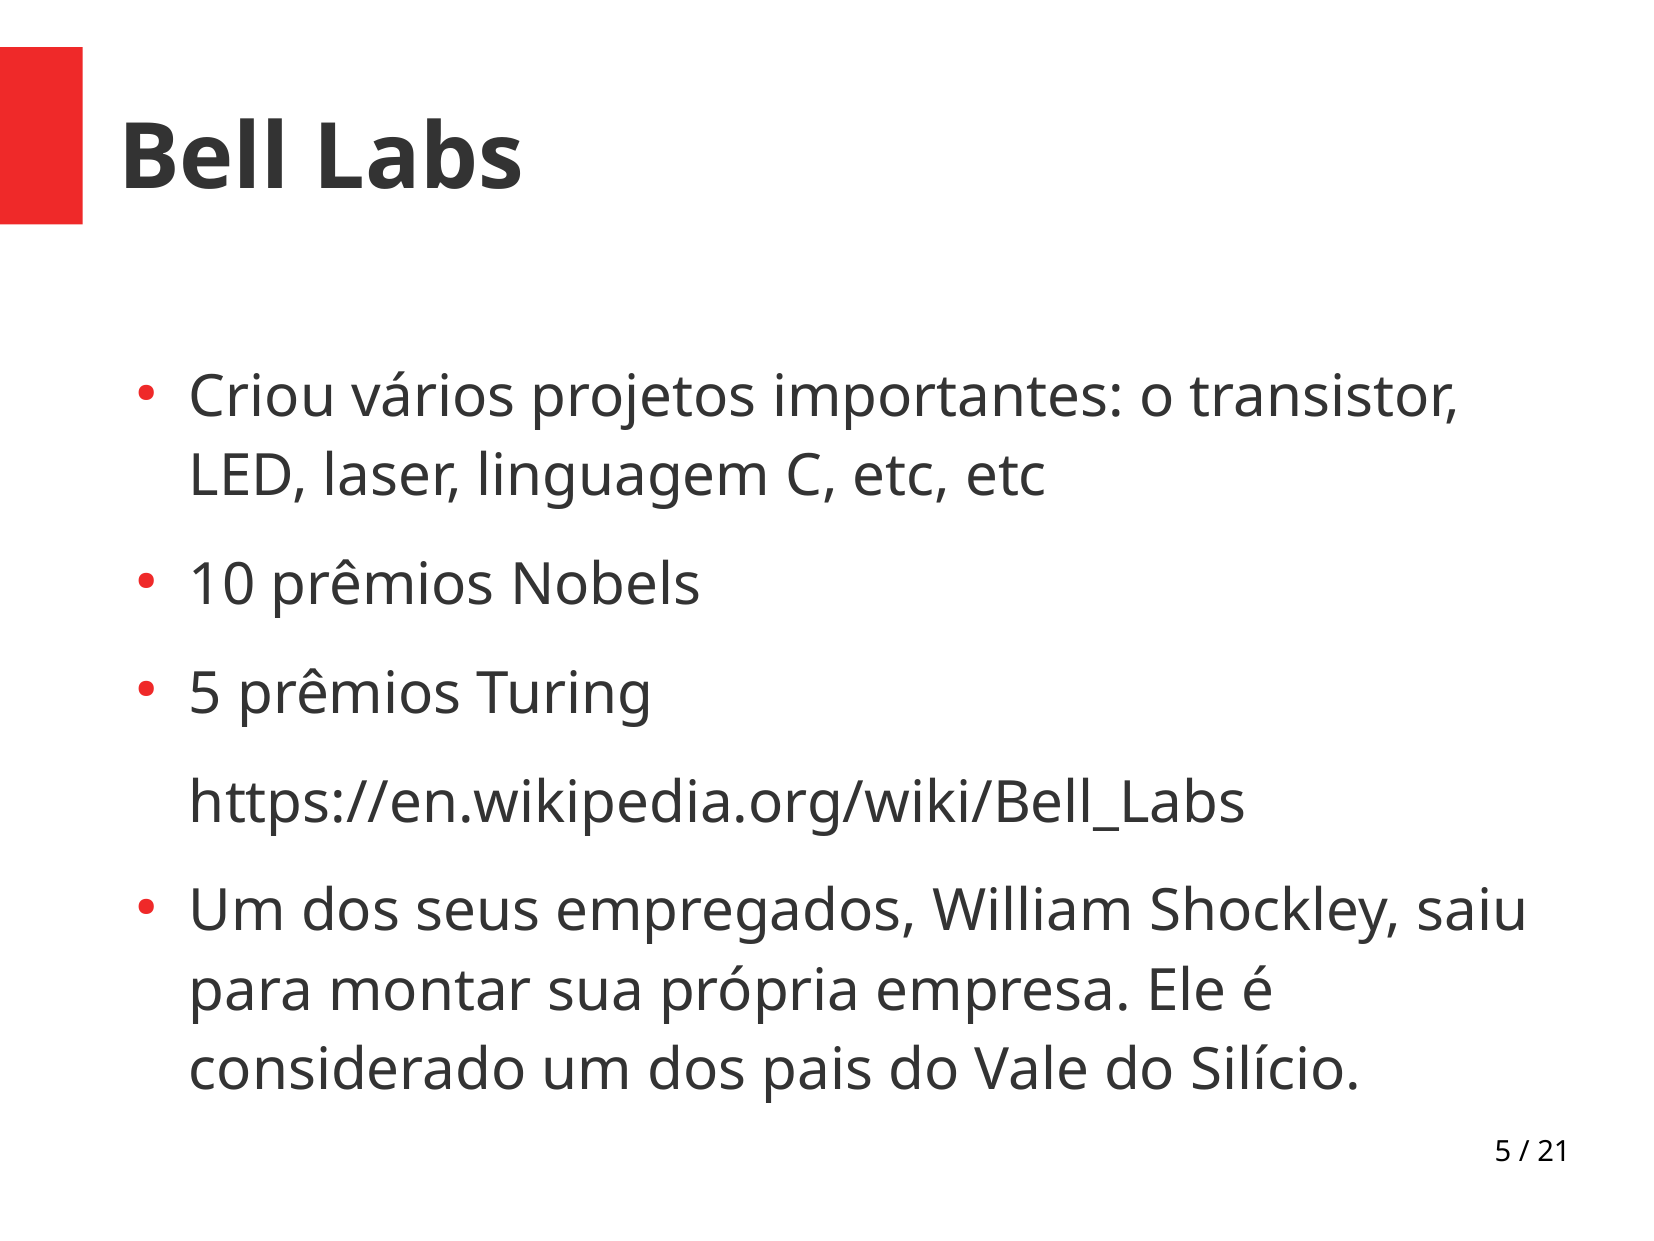

# Bell Labs
Criou vários projetos importantes: o transistor, LED, laser, linguagem C, etc, etc
10 prêmios Nobels
5 prêmios Turing
https://en.wikipedia.org/wiki/Bell_Labs
Um dos seus empregados, William Shockley, saiu para montar sua própria empresa. Ele é considerado um dos pais do Vale do Silício.
5